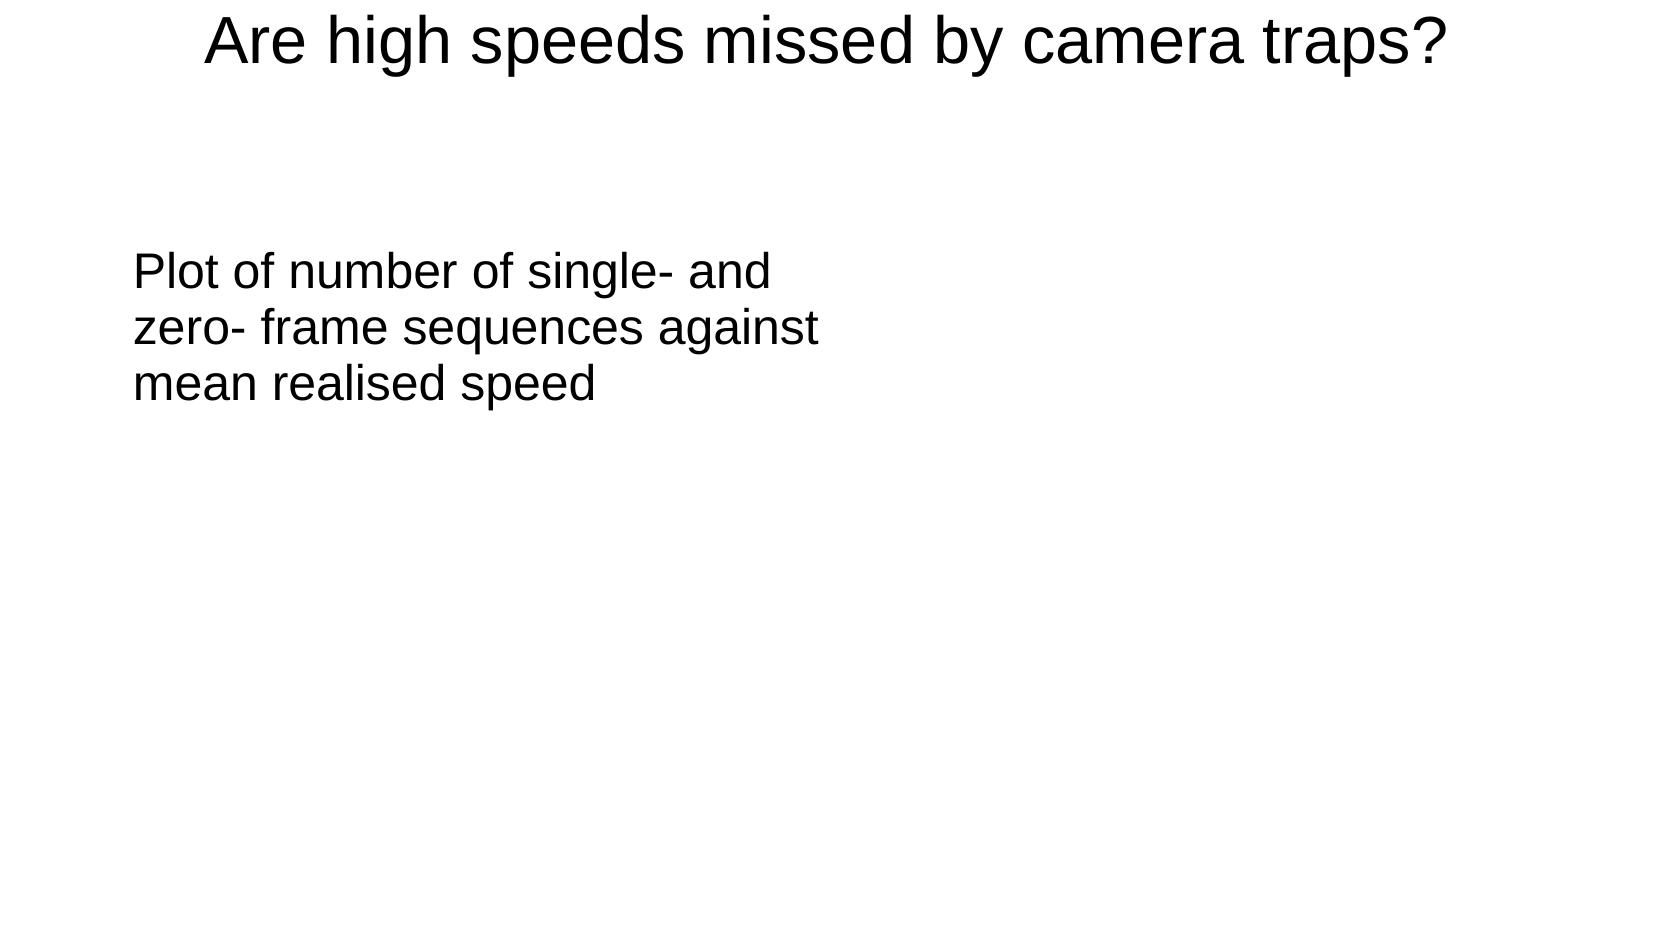

# Are high speeds missed by camera traps?
Plot of number of single- and zero- frame sequences against mean realised speed